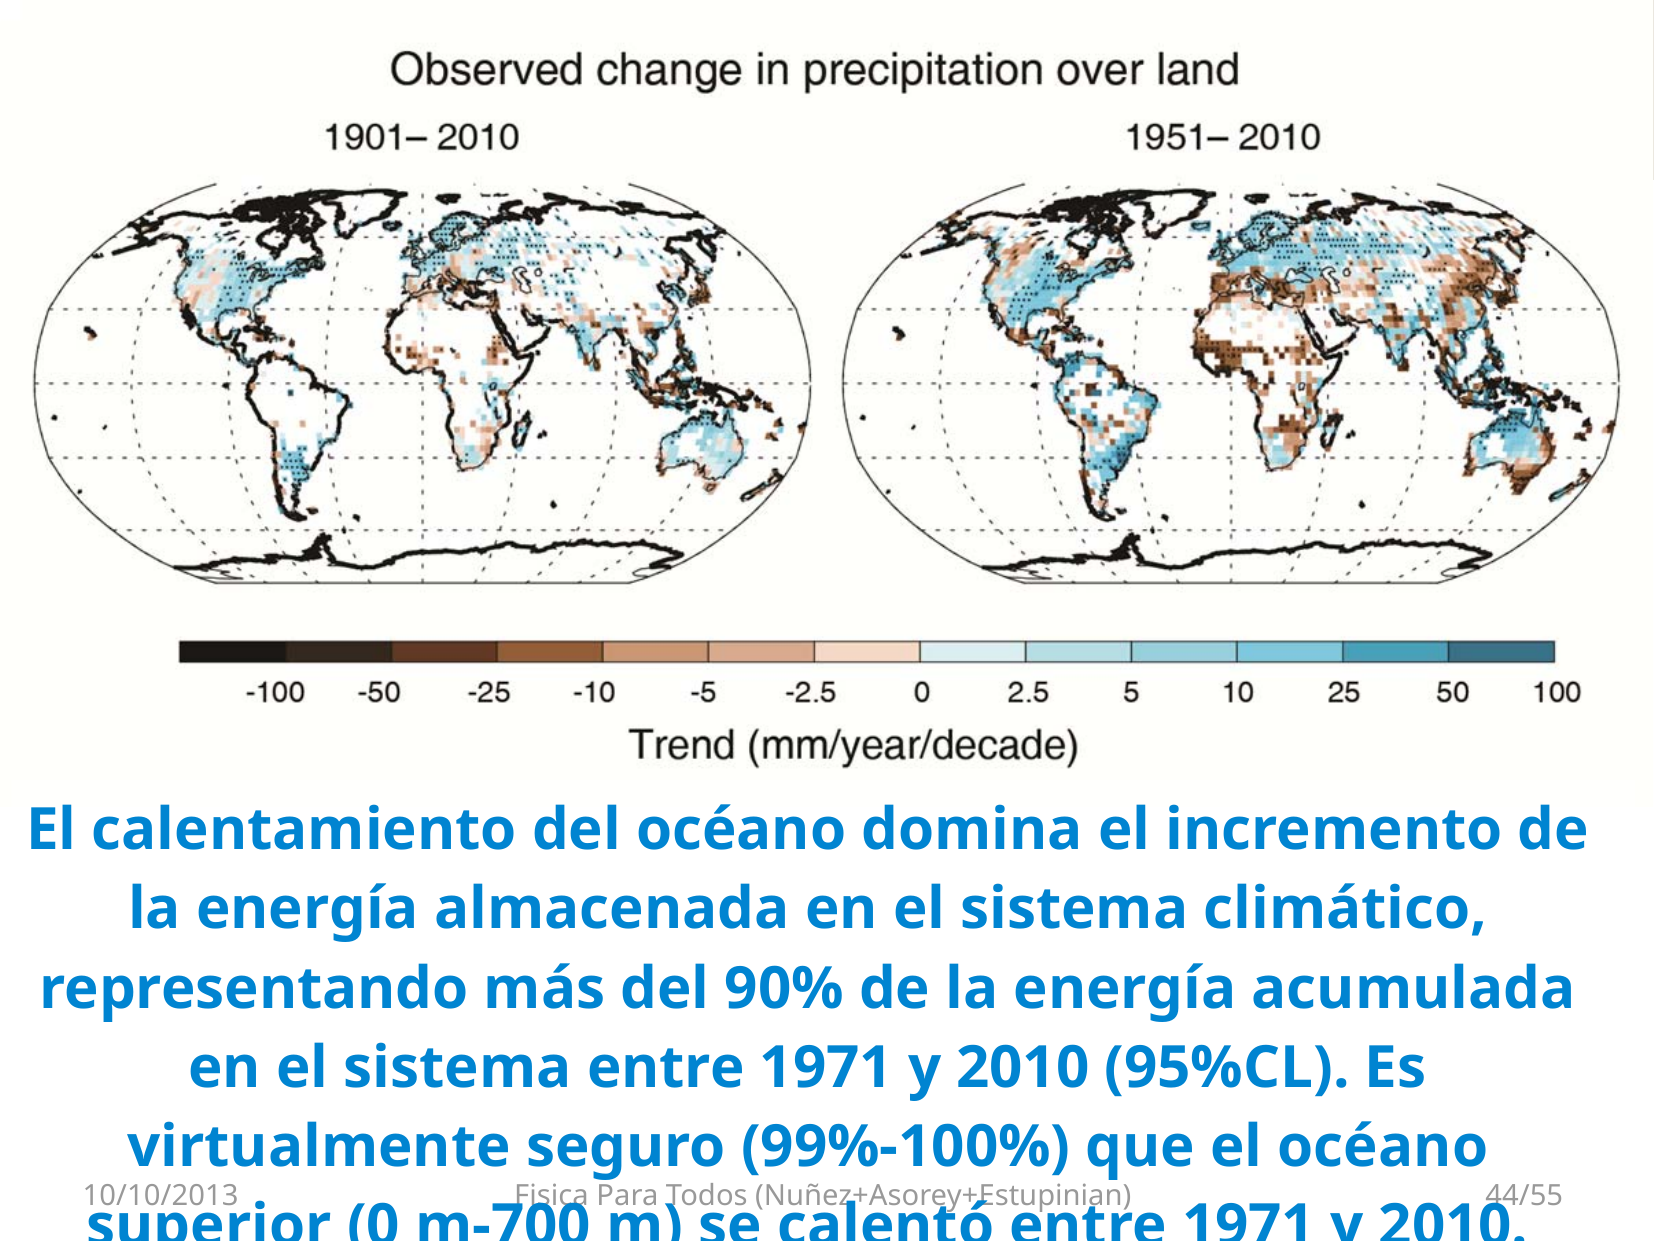

# Un sistema fuera de equilibrio
El calentamiento del océano domina el incremento de la energía almacenada en el sistema climático, representando más del 90% de la energía acumulada en el sistema entre 1971 y 2010 (95%CL). Es virtualmente seguro (99%-100%) que el océano superior (0 m-700 m) se calentó entre 1971 y 2010.
10/10/2013
Fisica Para Todos (Nuñez+Asorey+Estupinian)
44